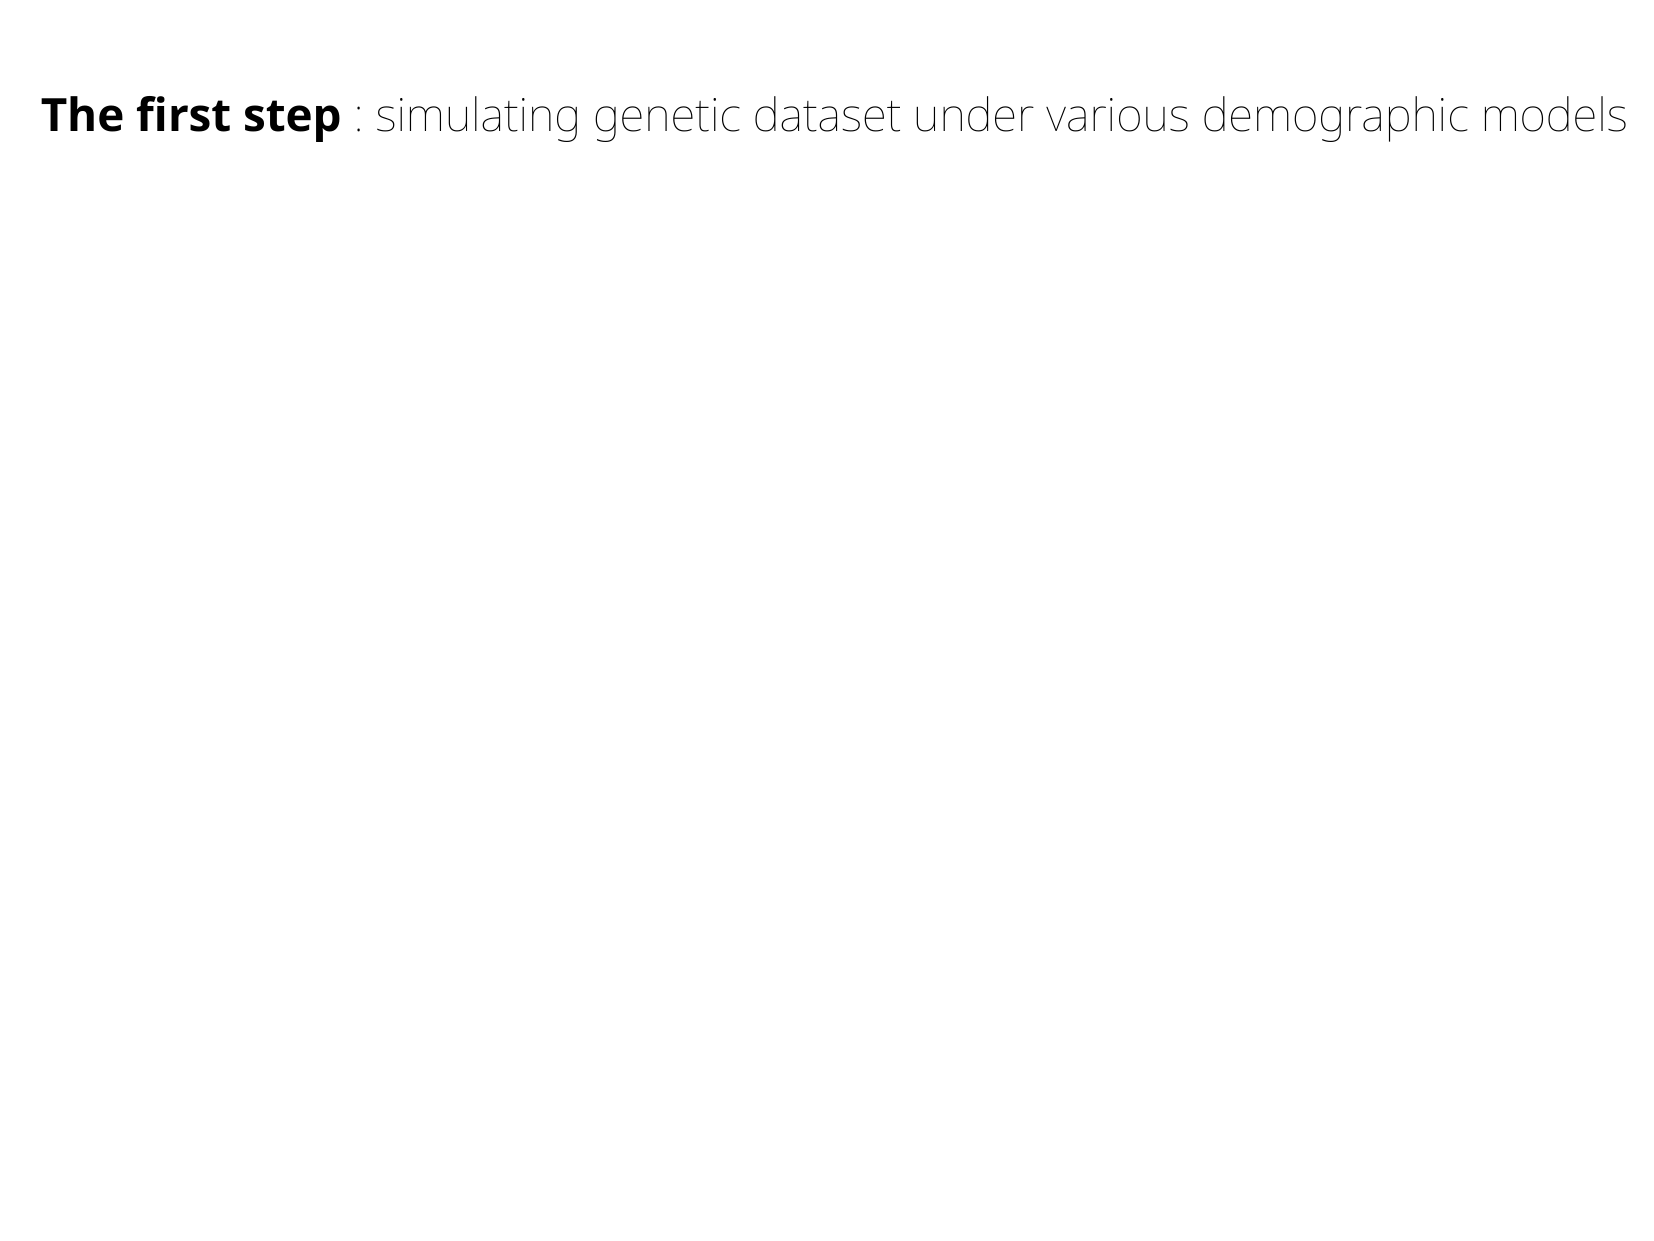

The first step : simulating genetic dataset under various demographic models